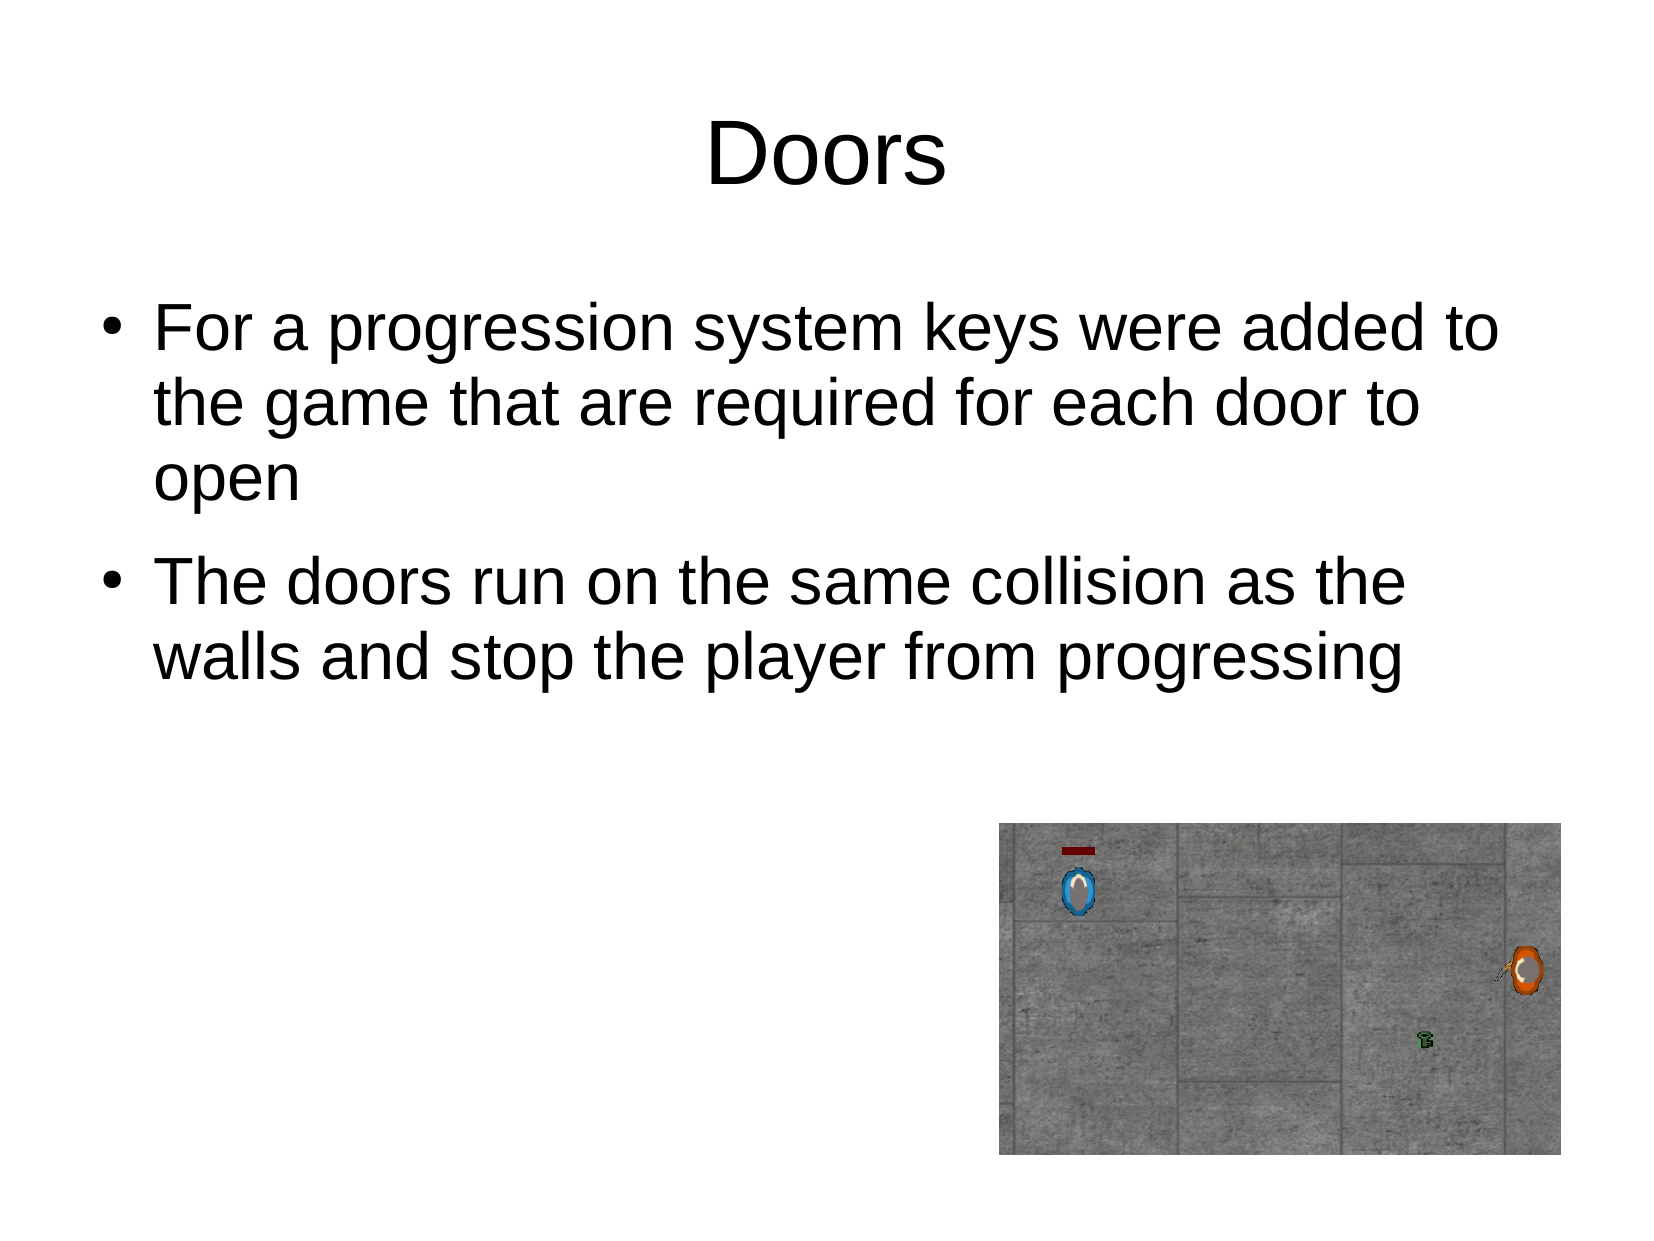

# Doors
For a progression system keys were added to the game that are required for each door to open
The doors run on the same collision as the walls and stop the player from progressing